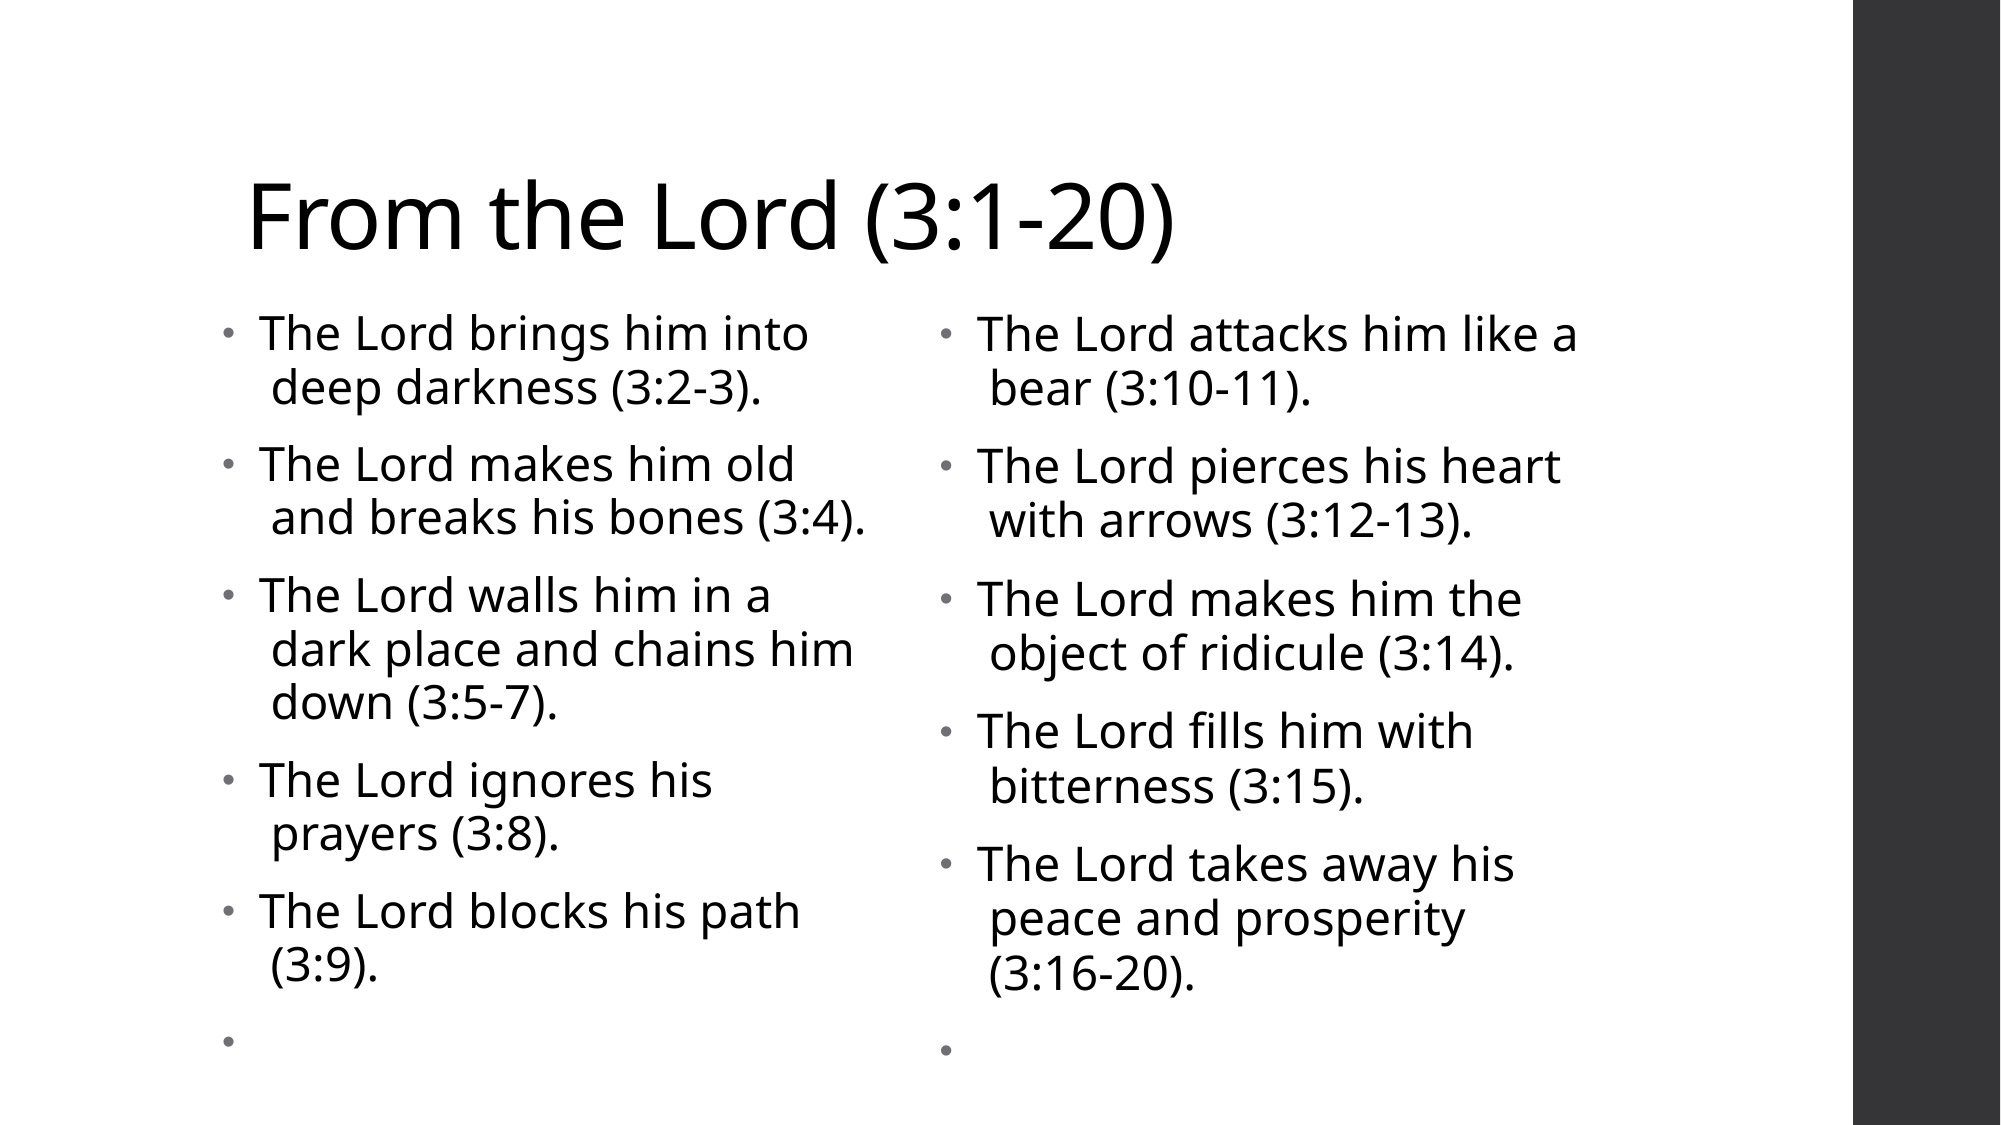

# From the Lord (3:1-20)
 The Lord brings him into deep darkness (3:2-3).
 The Lord makes him old and breaks his bones (3:4).
 The Lord walls him in a dark place and chains him down (3:5-7).
 The Lord ignores his prayers (3:8).
 The Lord blocks his path (3:9).
 The Lord attacks him like a bear (3:10-11).
 The Lord pierces his heart with arrows (3:12-13).
 The Lord makes him the object of ridicule (3:14).
 The Lord fills him with bitterness (3:15).
 The Lord takes away his peace and prosperity (3:16-20).